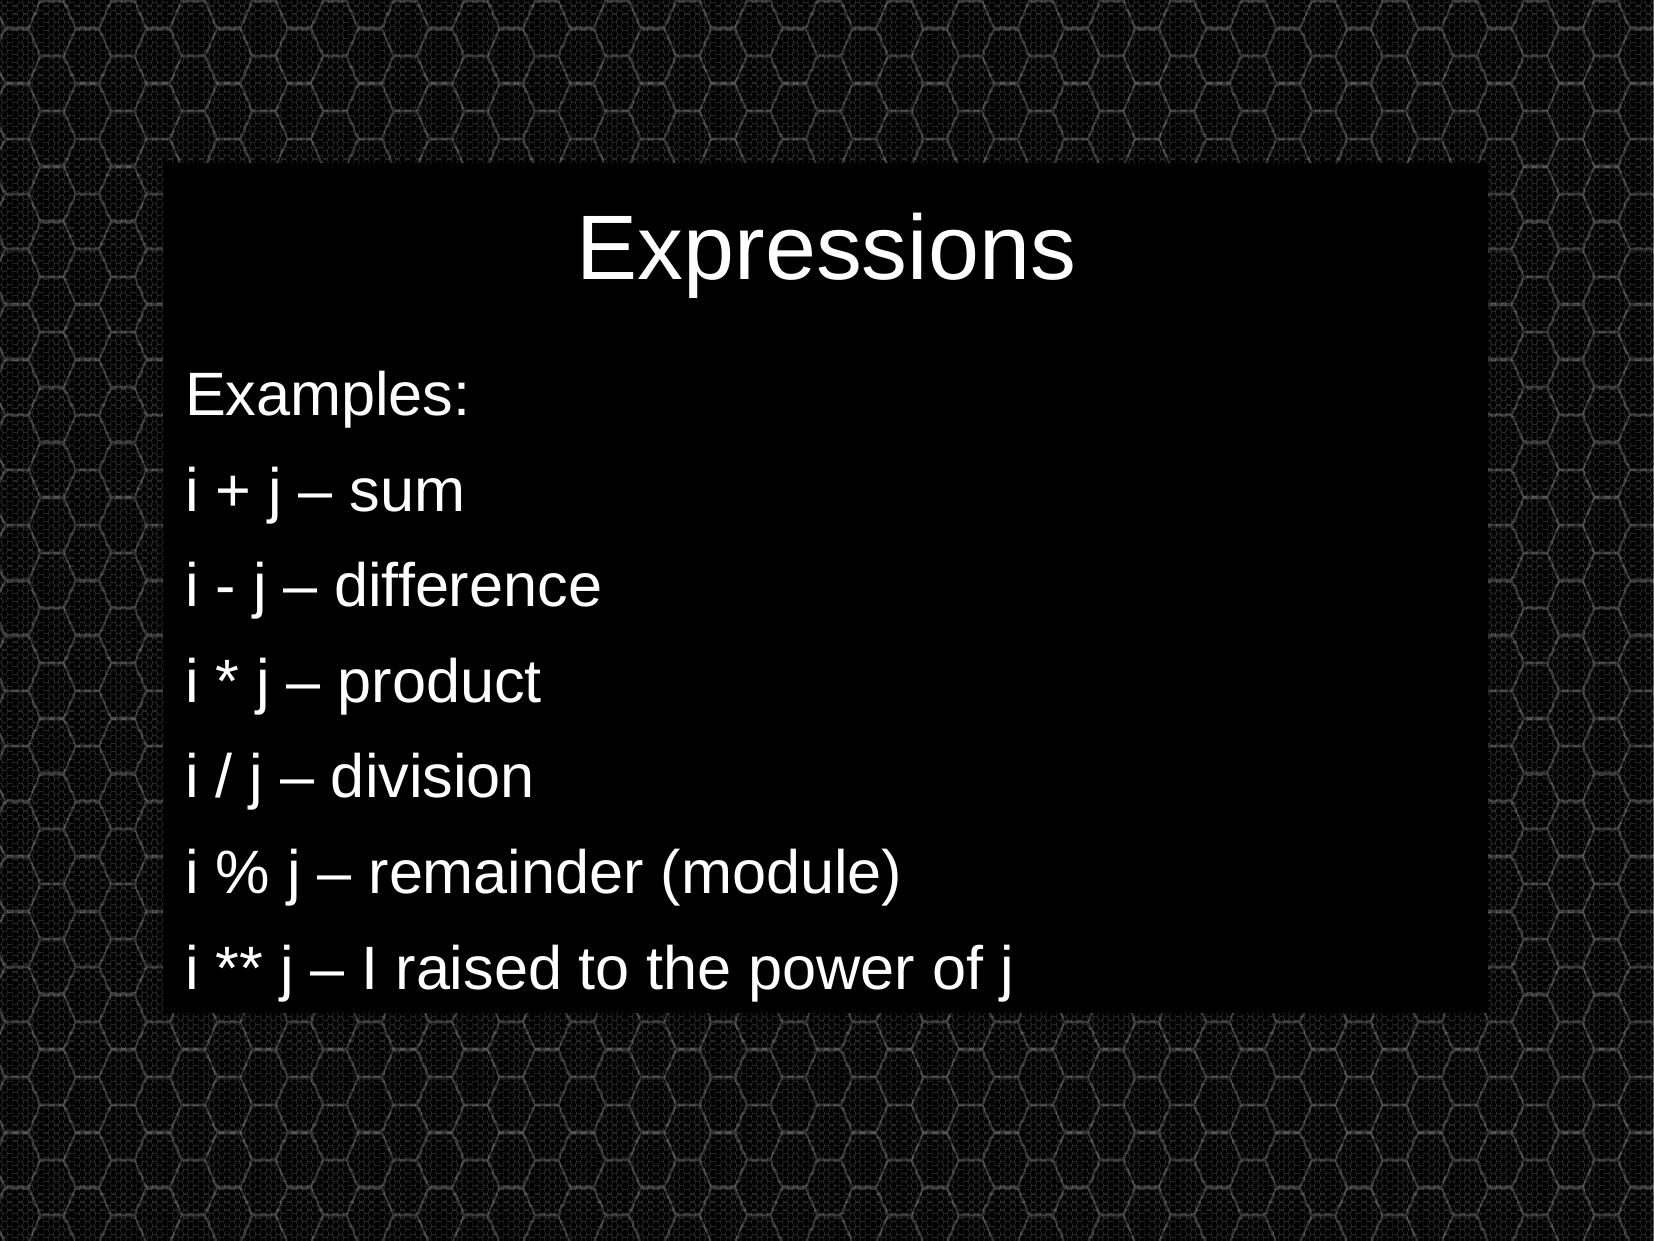

# Expressions
Examples:
i + j – sum
i - j – difference
i * j – product
i / j – division
i % j – remainder (module)
i ** j – I raised to the power of j